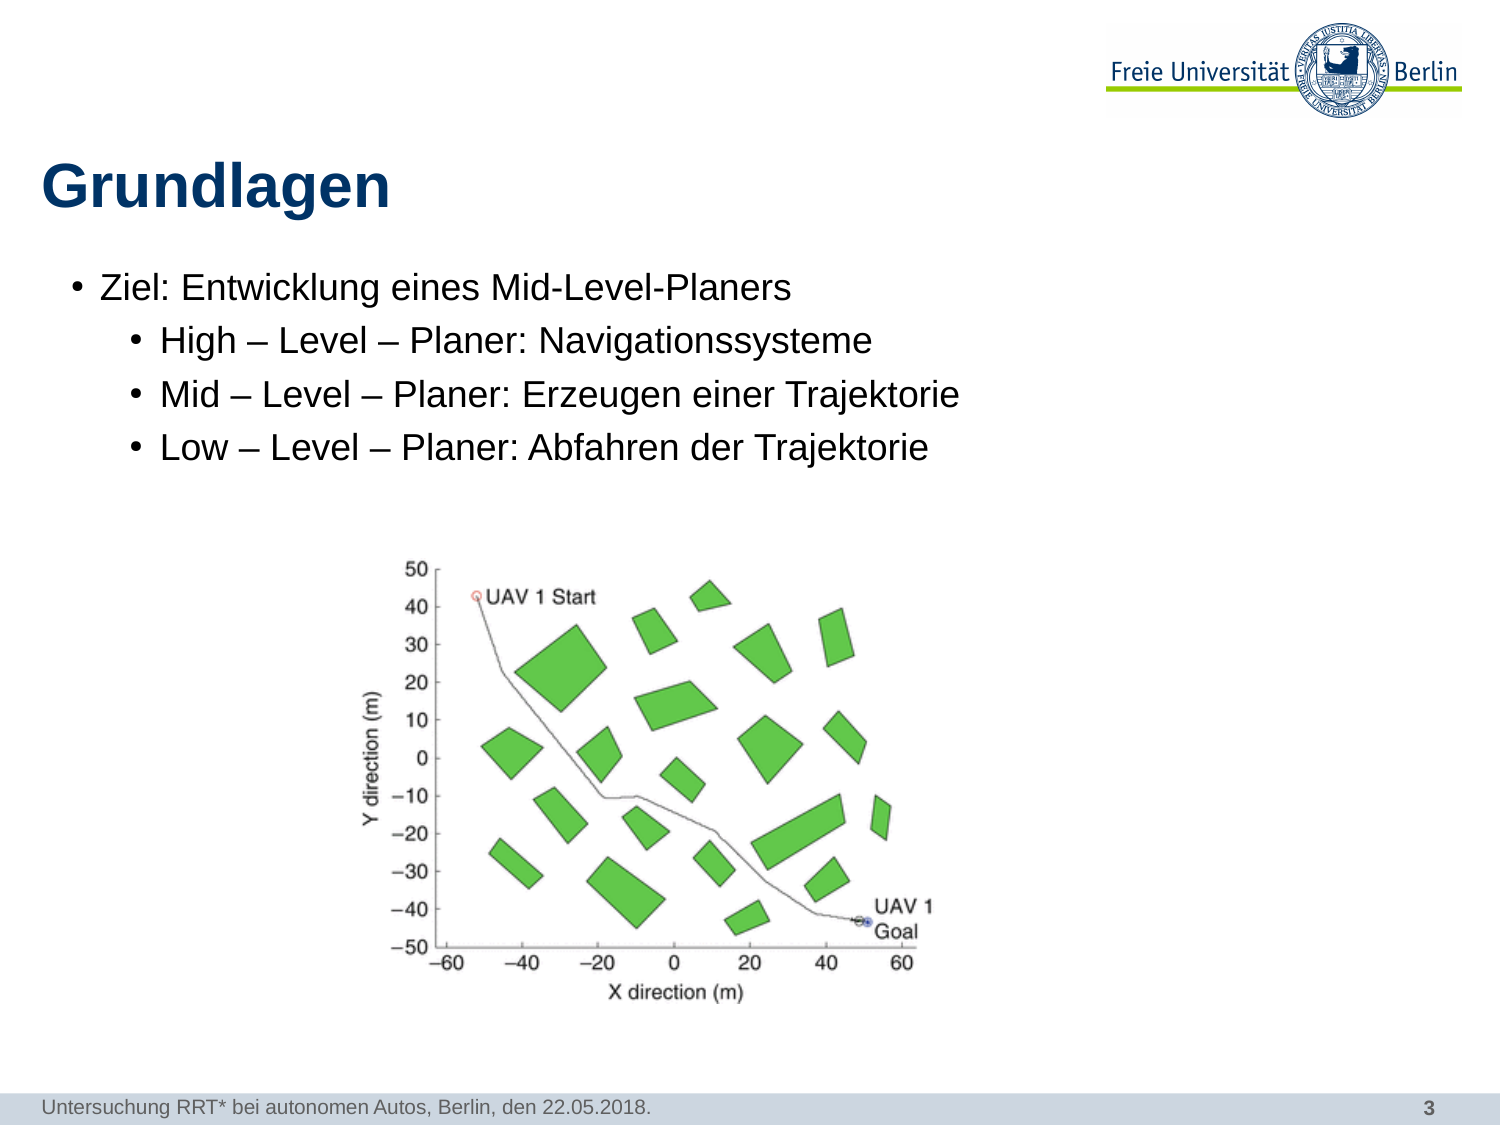

# Grundlagen
Ziel: Entwicklung eines Mid-Level-Planers
High – Level – Planer: Navigationssysteme
Mid – Level – Planer: Erzeugen einer Trajektorie
Low – Level – Planer: Abfahren der Trajektorie